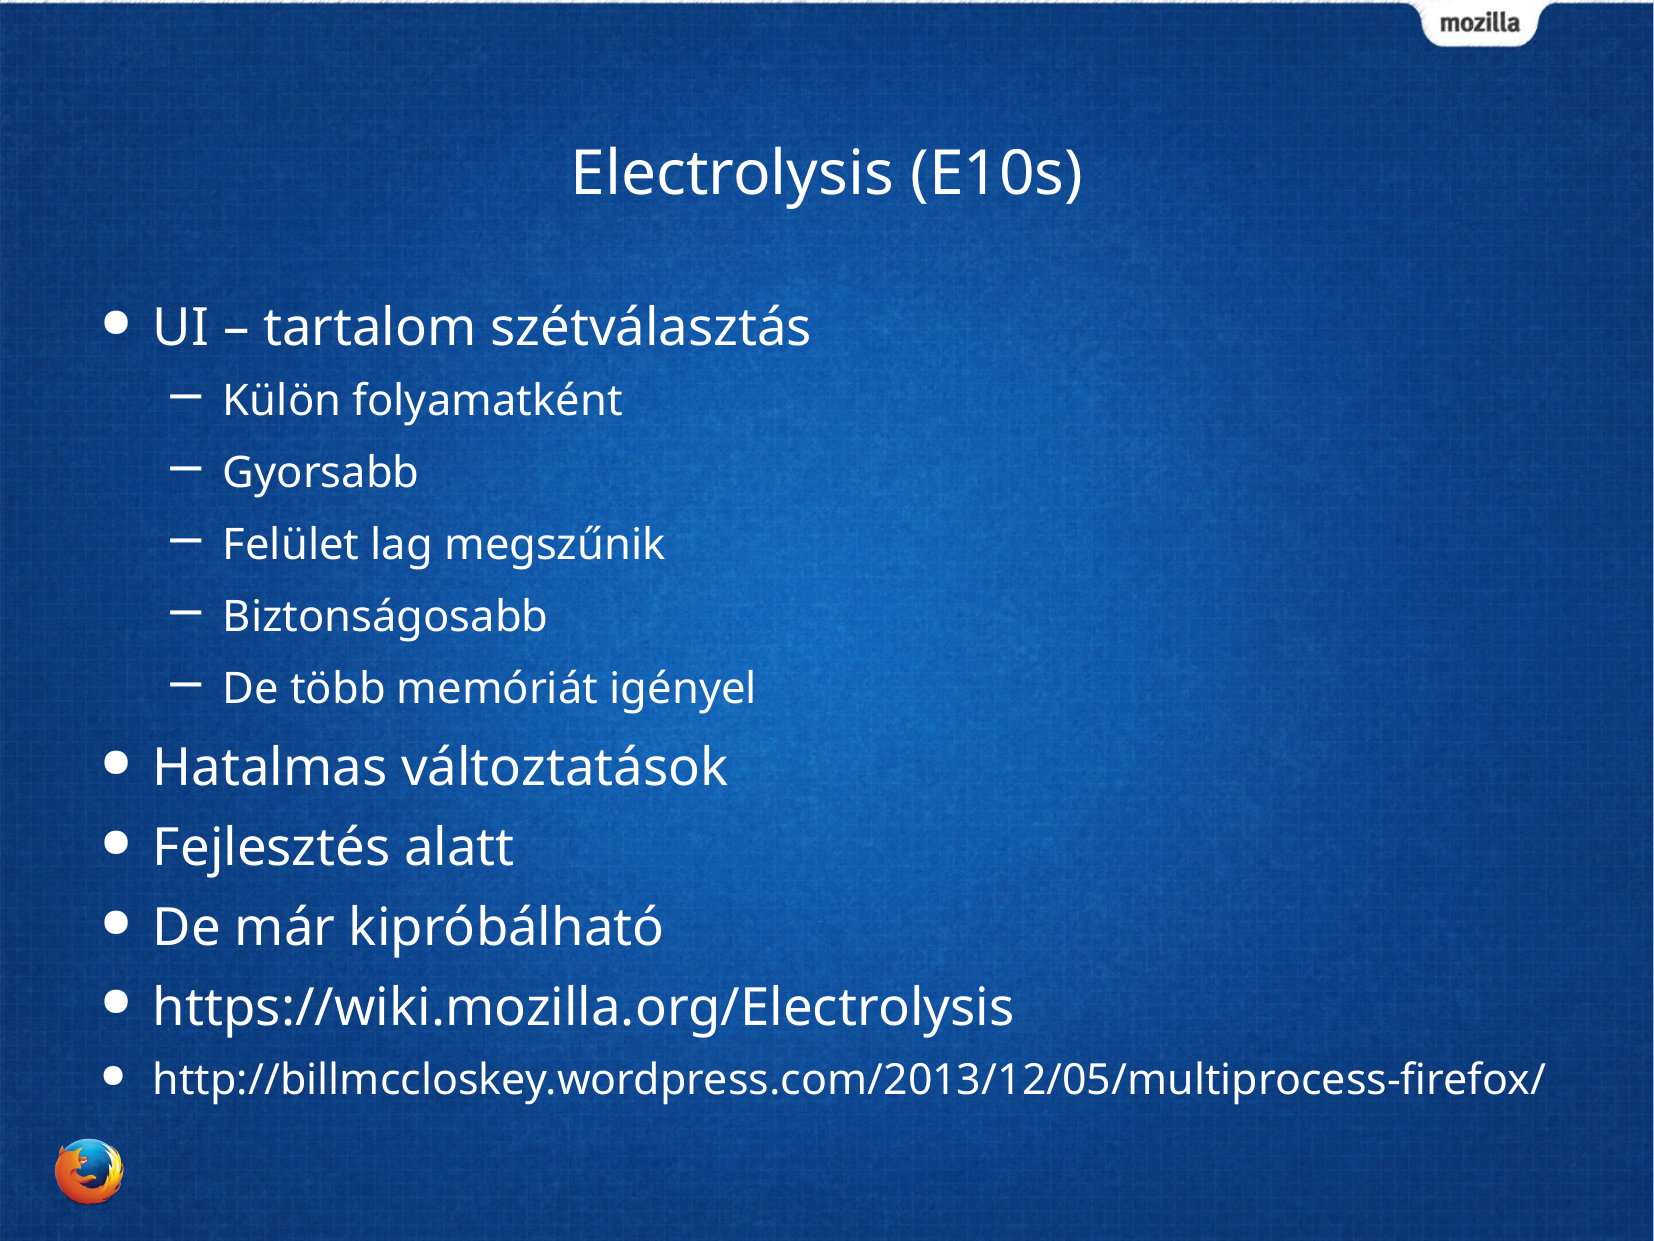

# Electrolysis (E10s)
UI – tartalom szétválasztás
Külön folyamatként
Gyorsabb
Felület lag megszűnik
Biztonságosabb
De több memóriát igényel
Hatalmas változtatások
Fejlesztés alatt
De már kipróbálható
https://wiki.mozilla.org/Electrolysis
http://billmccloskey.wordpress.com/2013/12/05/multiprocess-firefox/